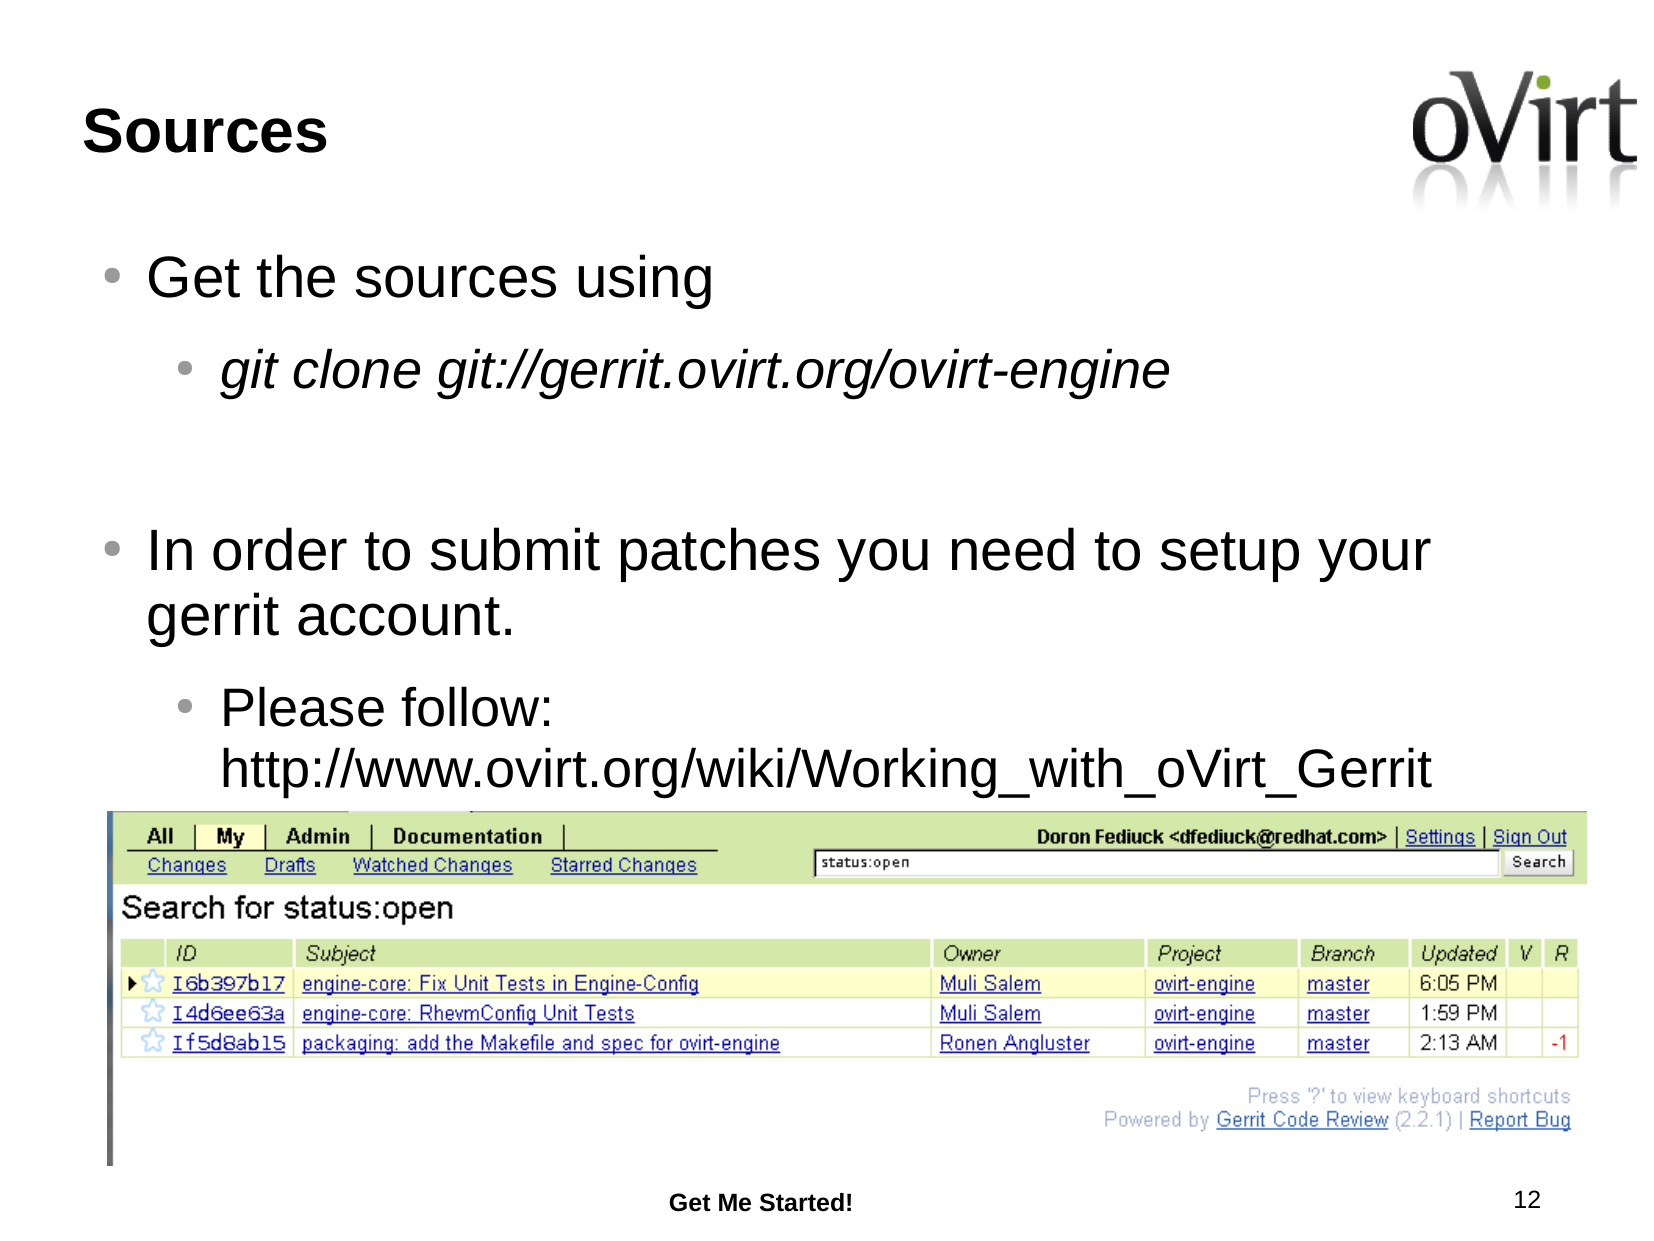

# Sources
Get the sources using
git clone git://gerrit.ovirt.org/ovirt-engine
In order to submit patches you need to setup your gerrit account.
Please follow: http://www.ovirt.org/wiki/Working_with_oVirt_Gerrit